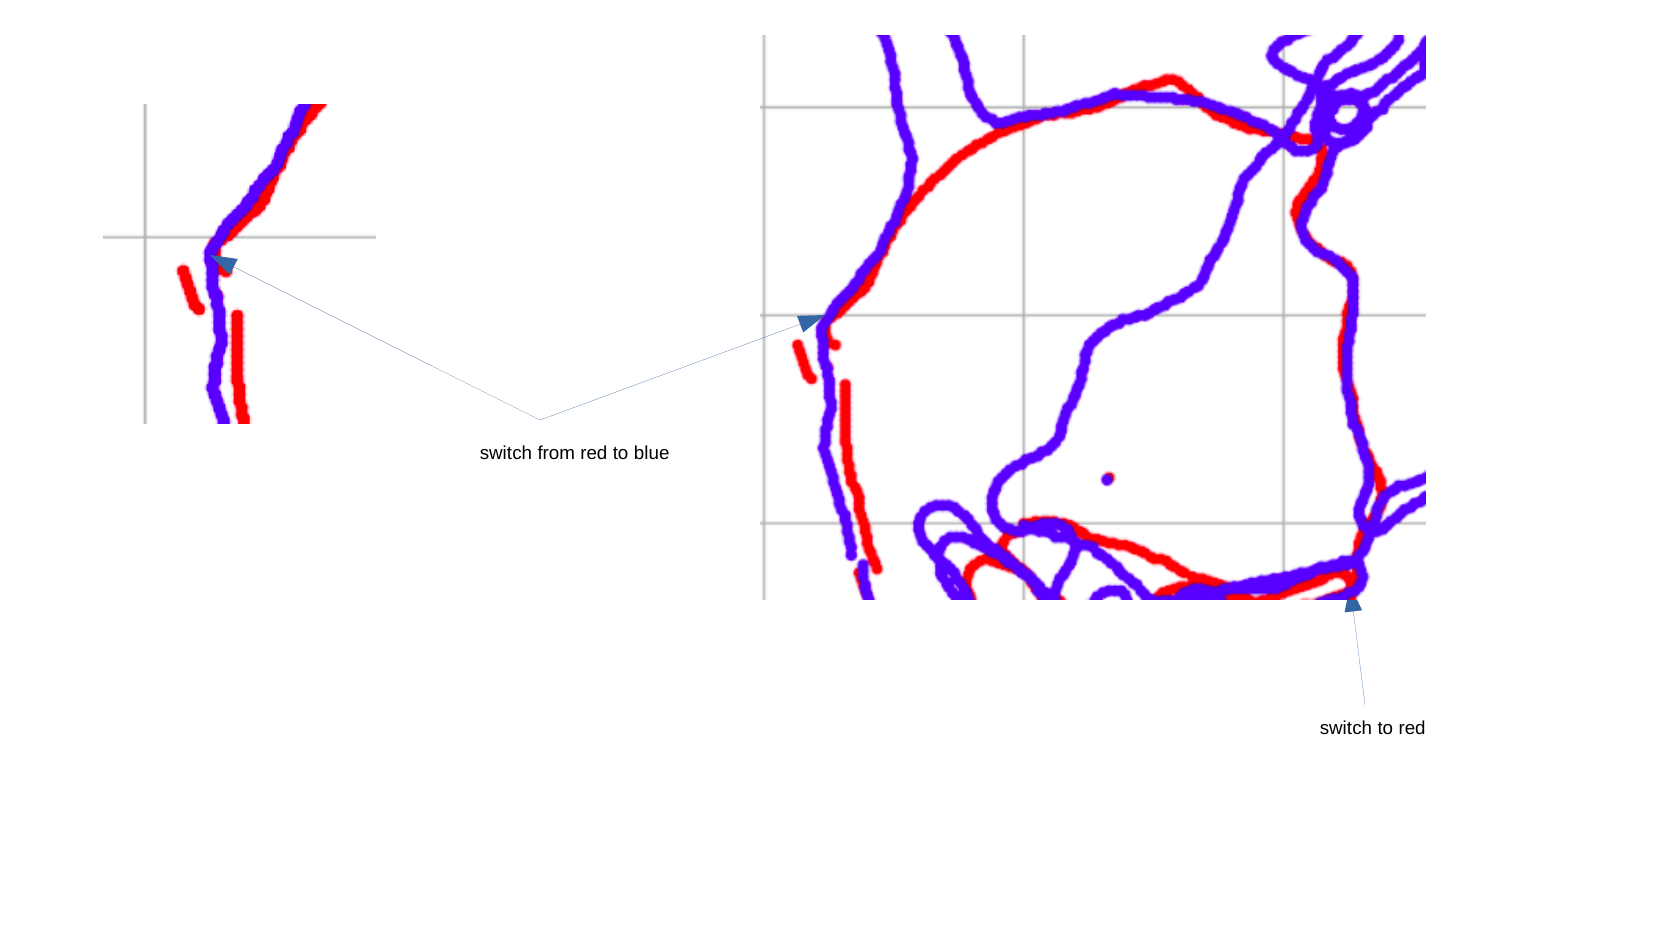

switch from red to blue
switch to red